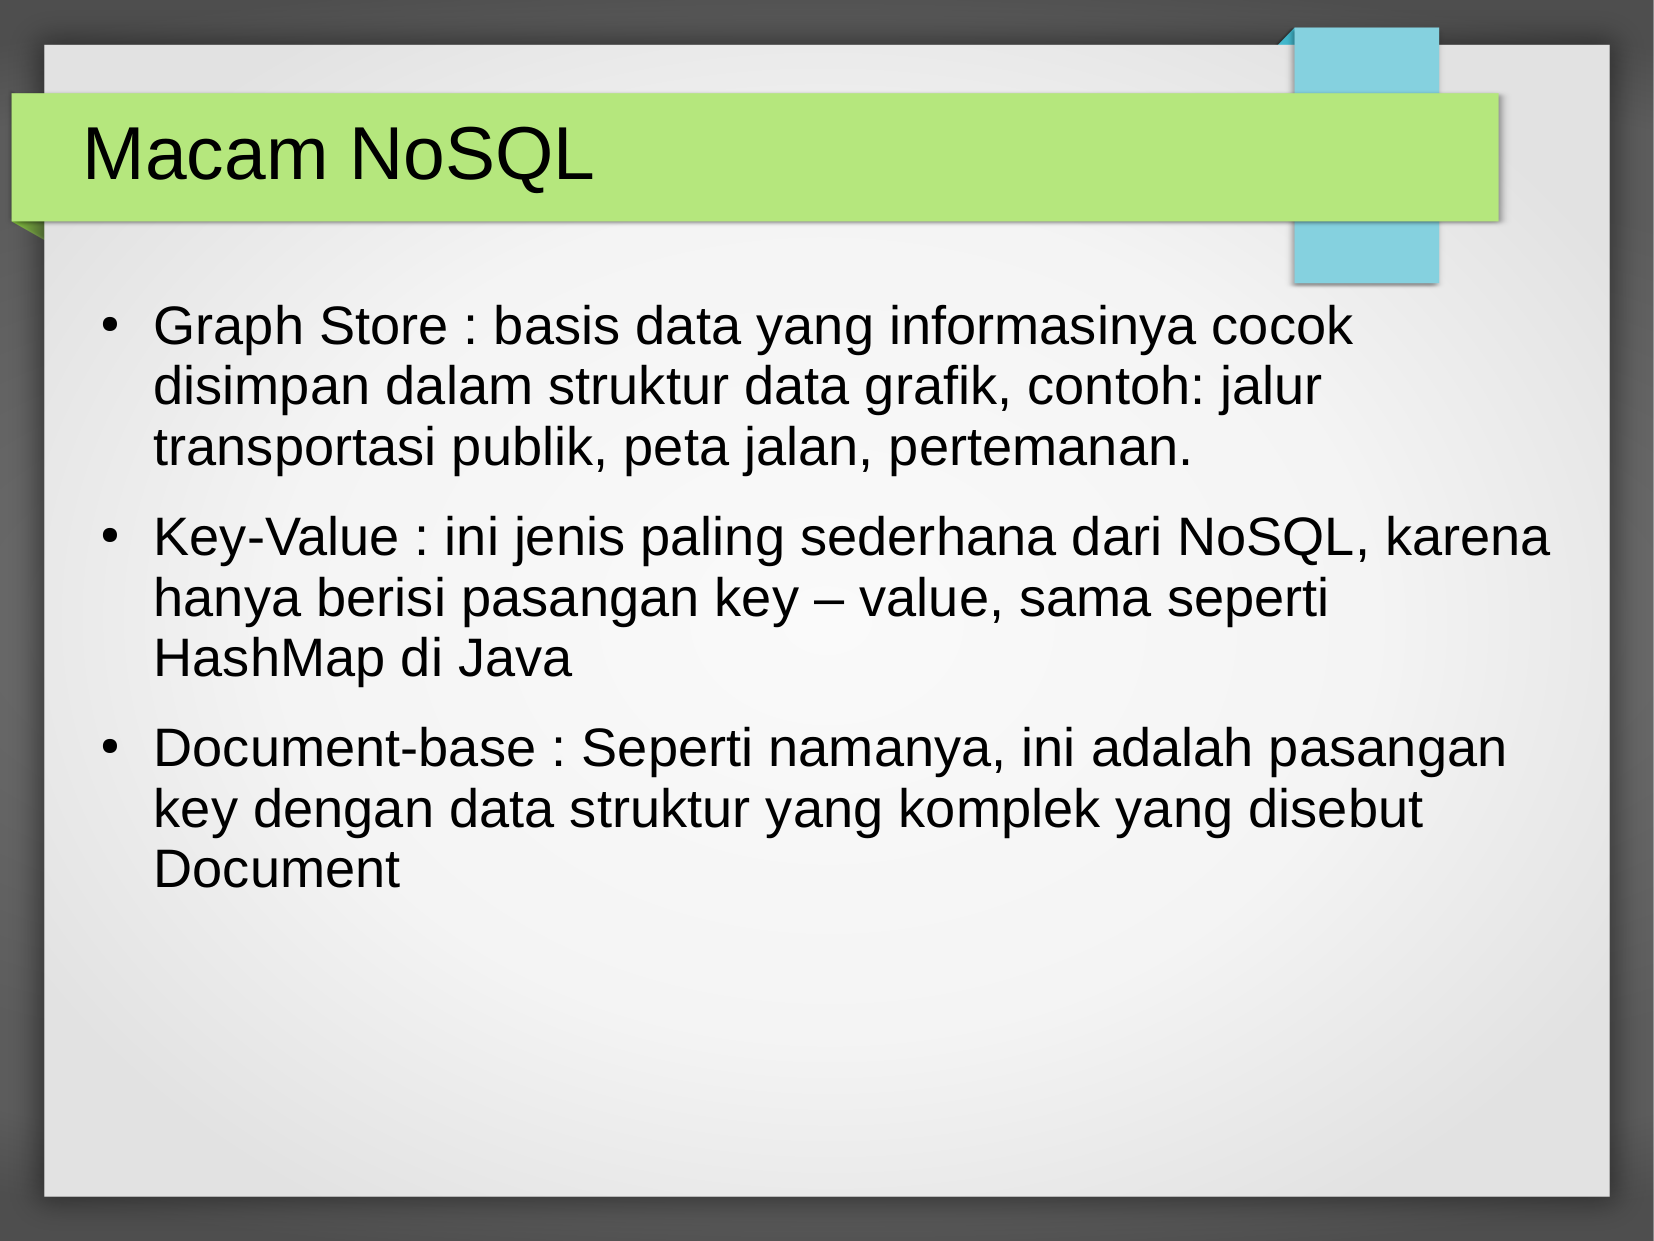

# Macam NoSQL
Graph Store : basis data yang informasinya cocok disimpan dalam struktur data grafik, contoh: jalur transportasi publik, peta jalan, pertemanan.
Key-Value : ini jenis paling sederhana dari NoSQL, karena hanya berisi pasangan key – value, sama seperti HashMap di Java
Document-base : Seperti namanya, ini adalah pasangan key dengan data struktur yang komplek yang disebut Document